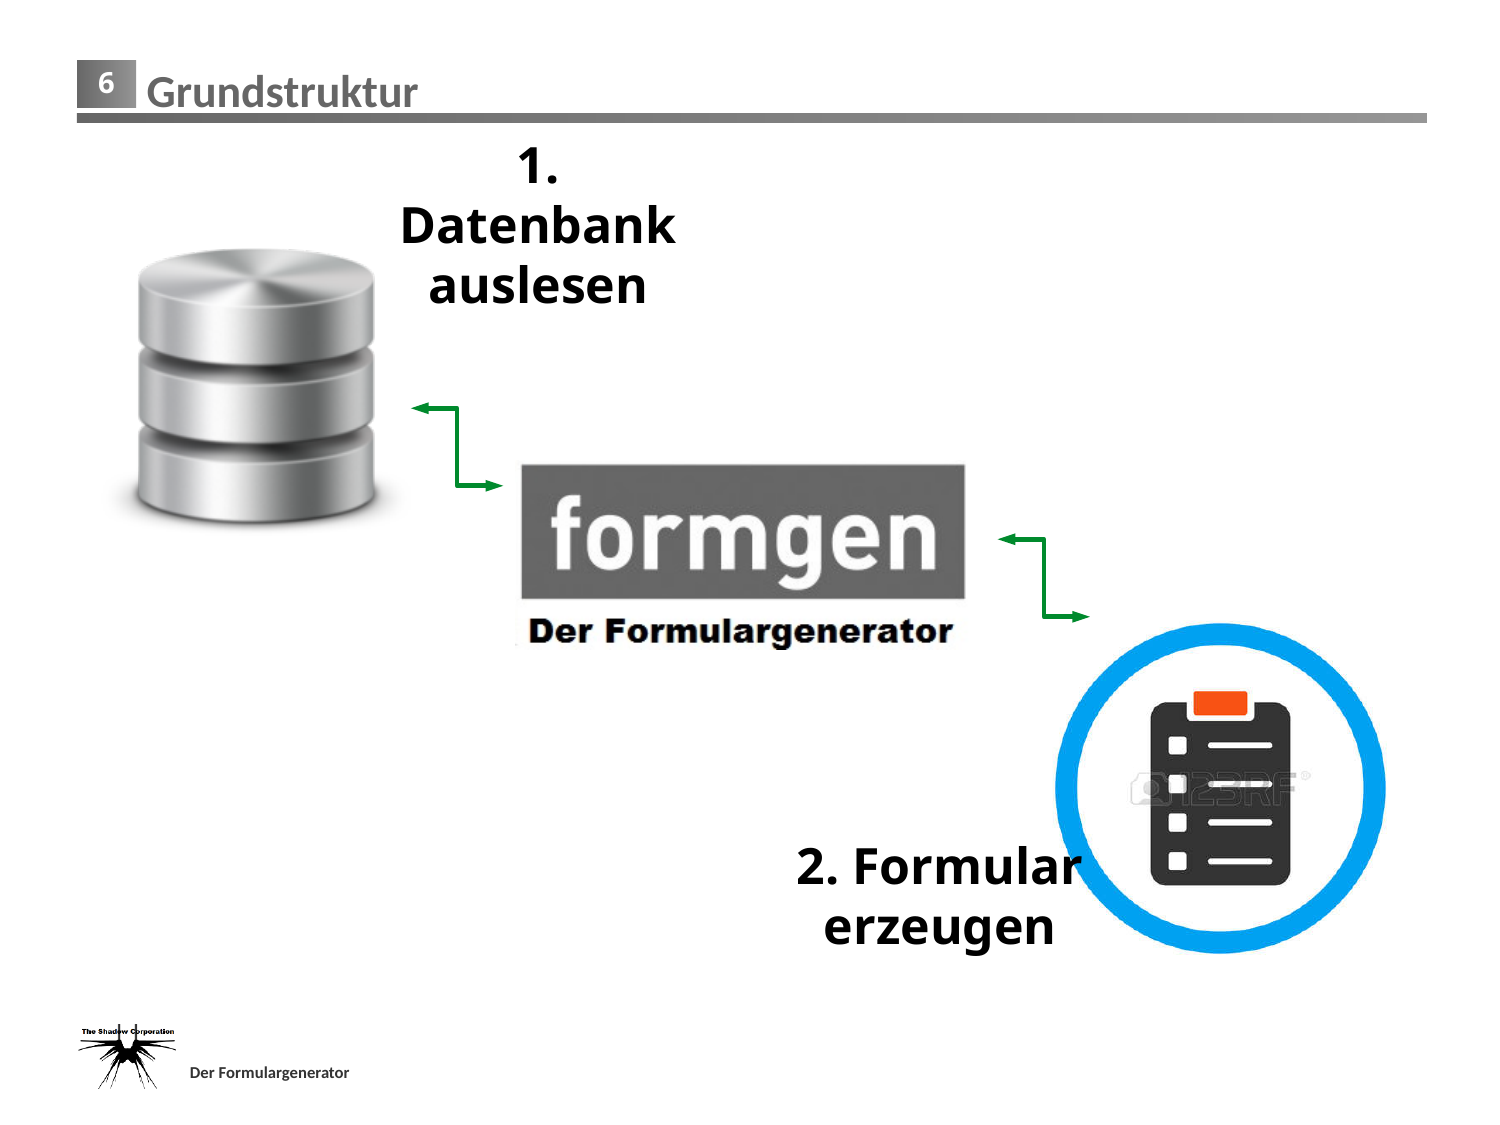

# Grundstruktur
1. Datenbank auslesen
2. Formular erzeugen